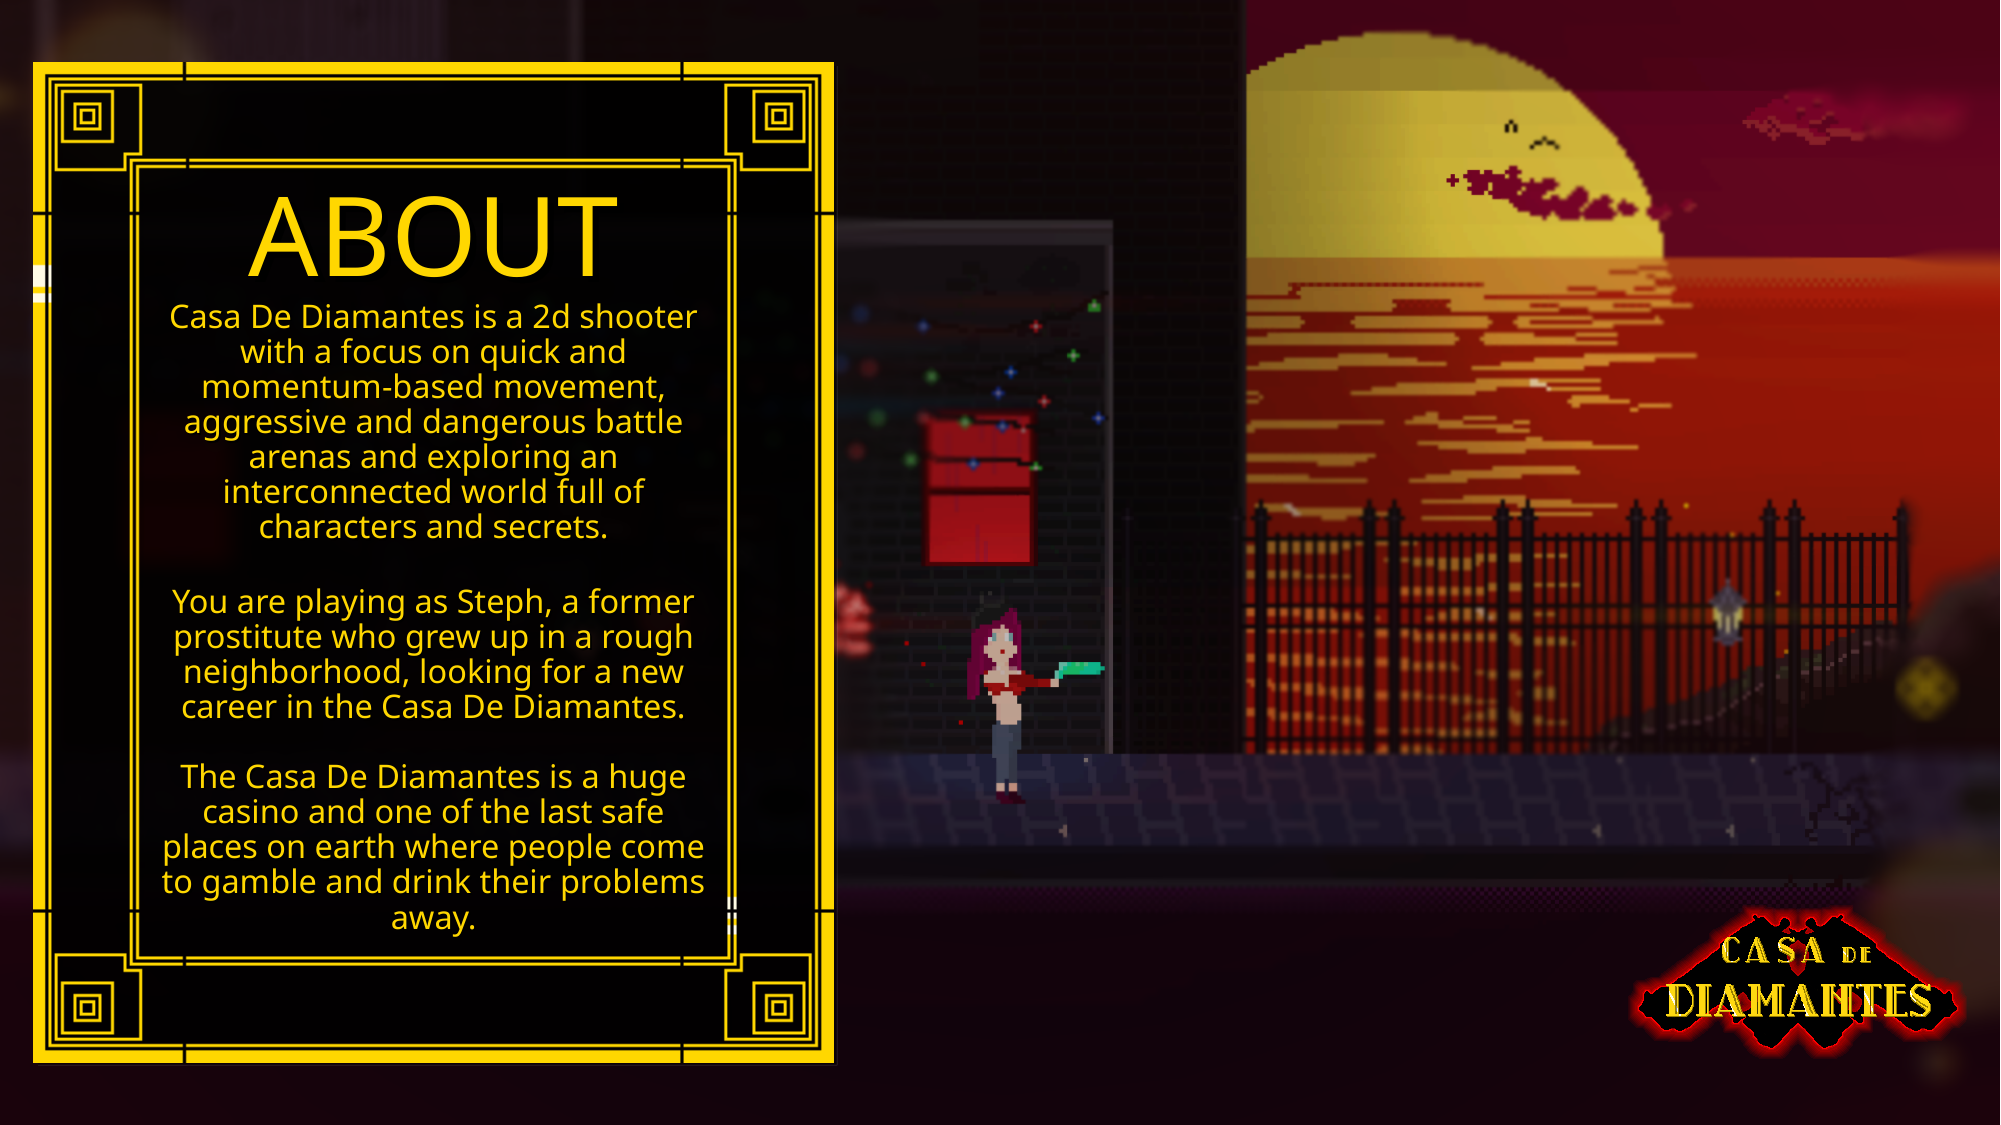

# ABOUT Casa De Diamantes is a 2d shooter with a focus on quick and momentum-based movement, aggressive and dangerous battle arenas and exploring an interconnected world full of characters and secrets. You are playing as Steph, a former prostitute who grew up in a rough neighborhood, looking for a new career in the Casa De Diamantes. The Casa De Diamantes is a huge casino and one of the last safe places on earth where people come to gamble and drink their problems away.